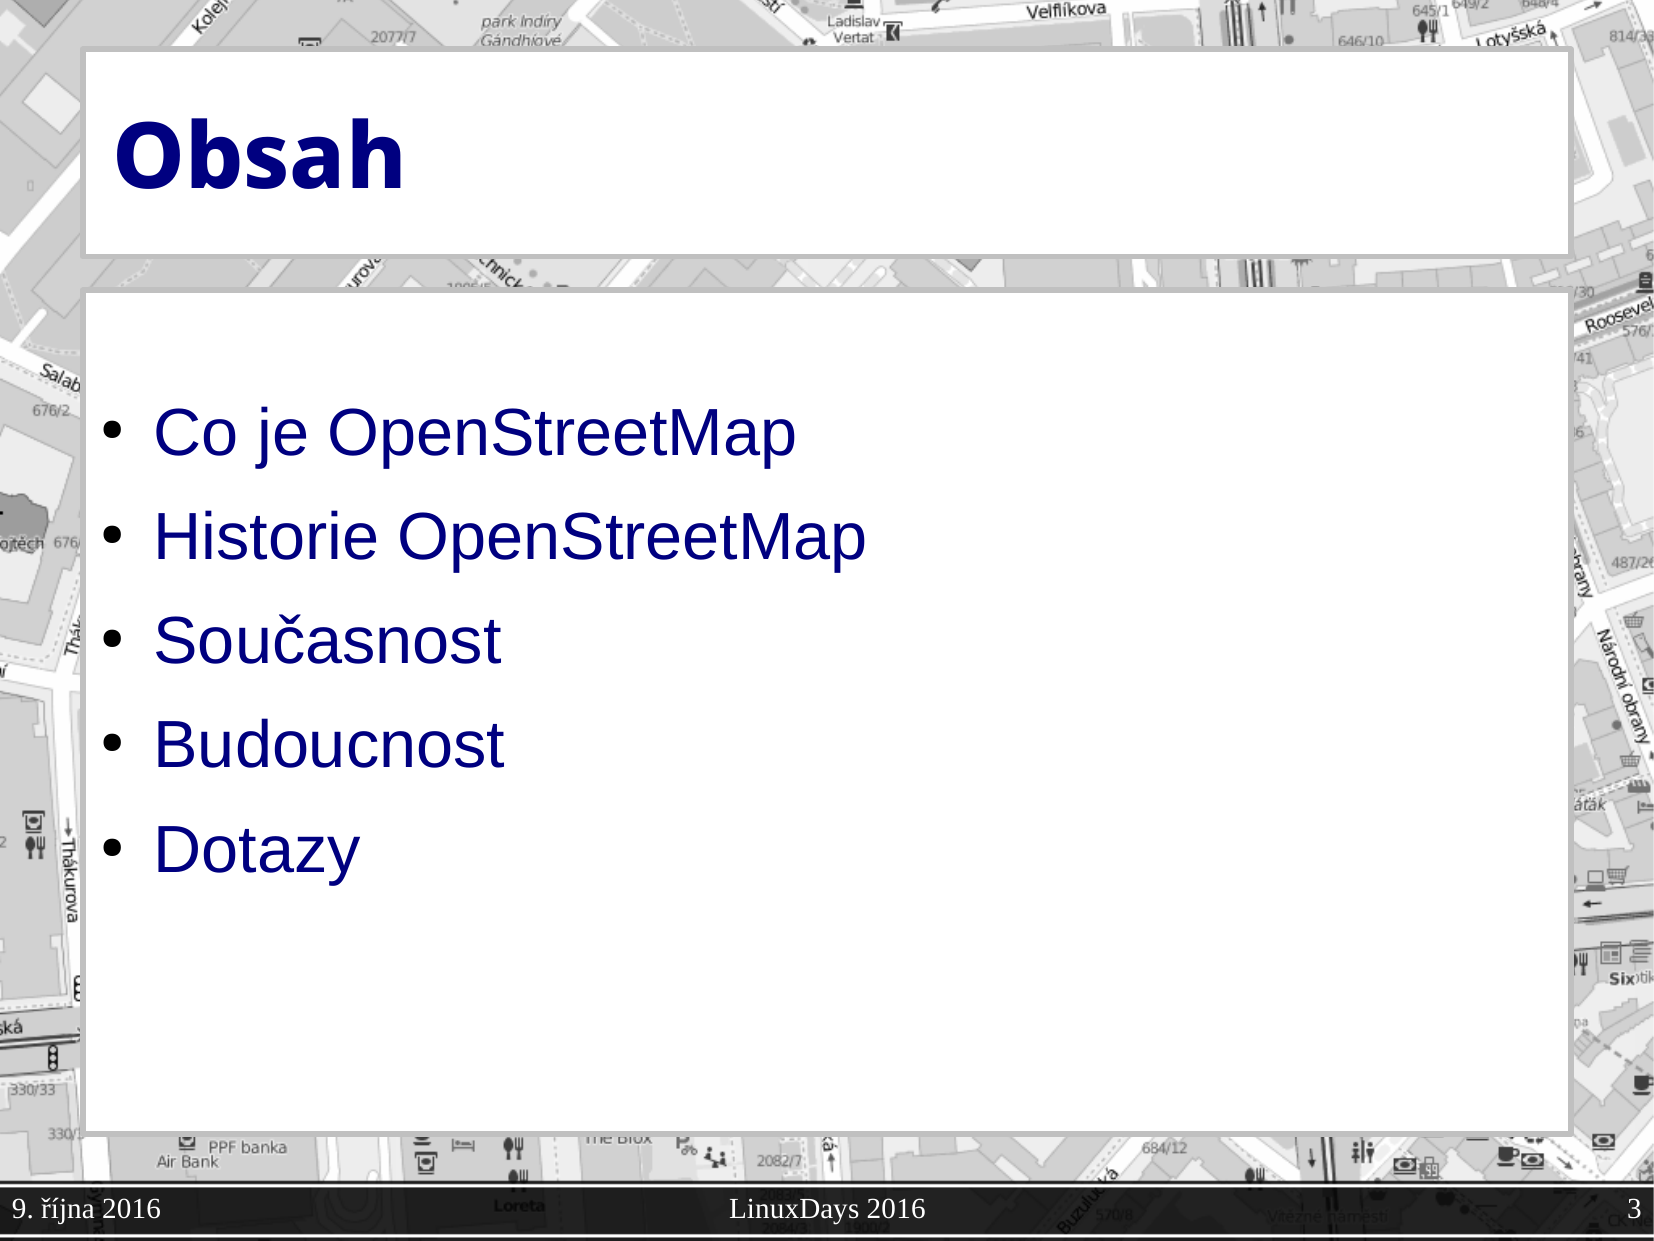

# Obsah
Co je OpenStreetMap
Historie OpenStreetMap
Současnost
Budoucnost
Dotazy
18. listopadu 2015
Marián Kyral - GISday 2015, Praha
3